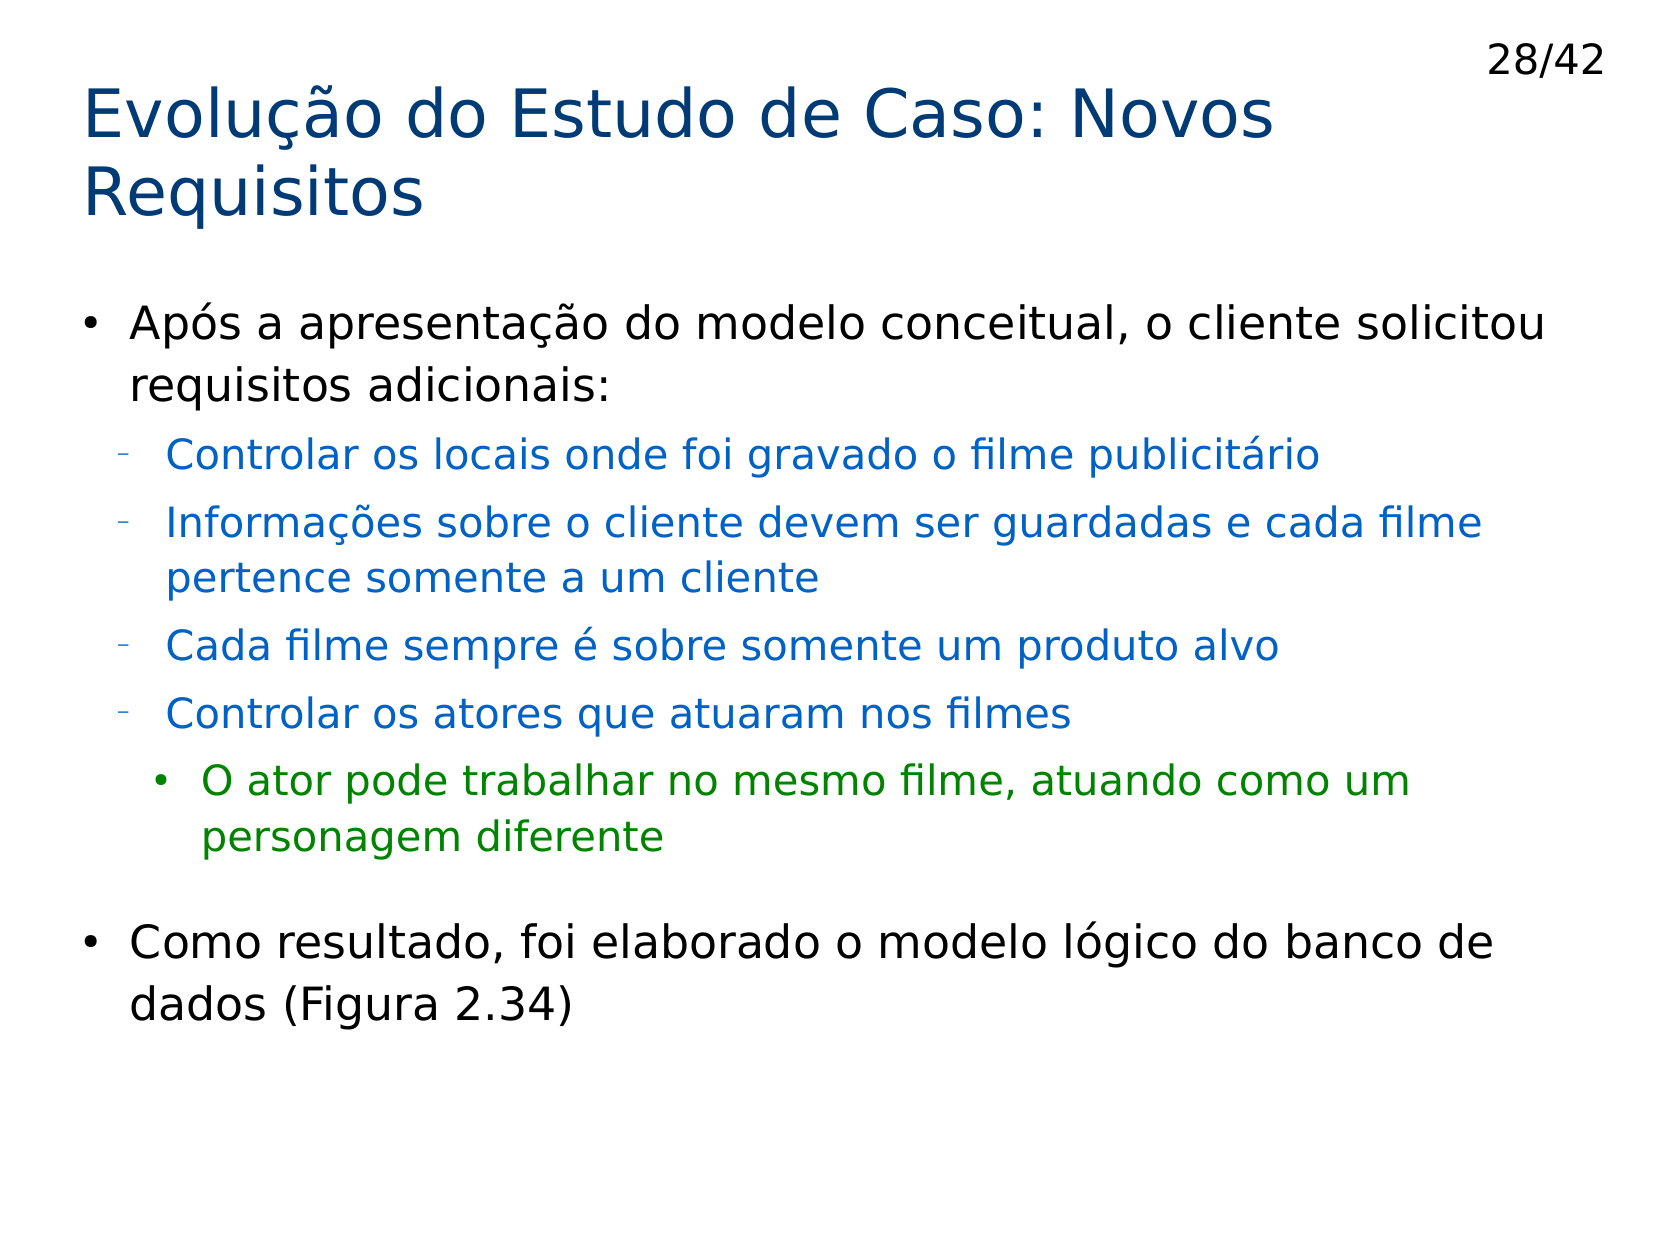

28
# Evolução do Estudo de Caso: Novos Requisitos
Após a apresentação do modelo conceitual, o cliente solicitou requisitos adicionais:
Controlar os locais onde foi gravado o filme publicitário
Informações sobre o cliente devem ser guardadas e cada filme pertence somente a um cliente
Cada filme sempre é sobre somente um produto alvo
Controlar os atores que atuaram nos filmes
O ator pode trabalhar no mesmo filme, atuando como um personagem diferente
Como resultado, foi elaborado o modelo lógico do banco de dados (Figura 2.34)